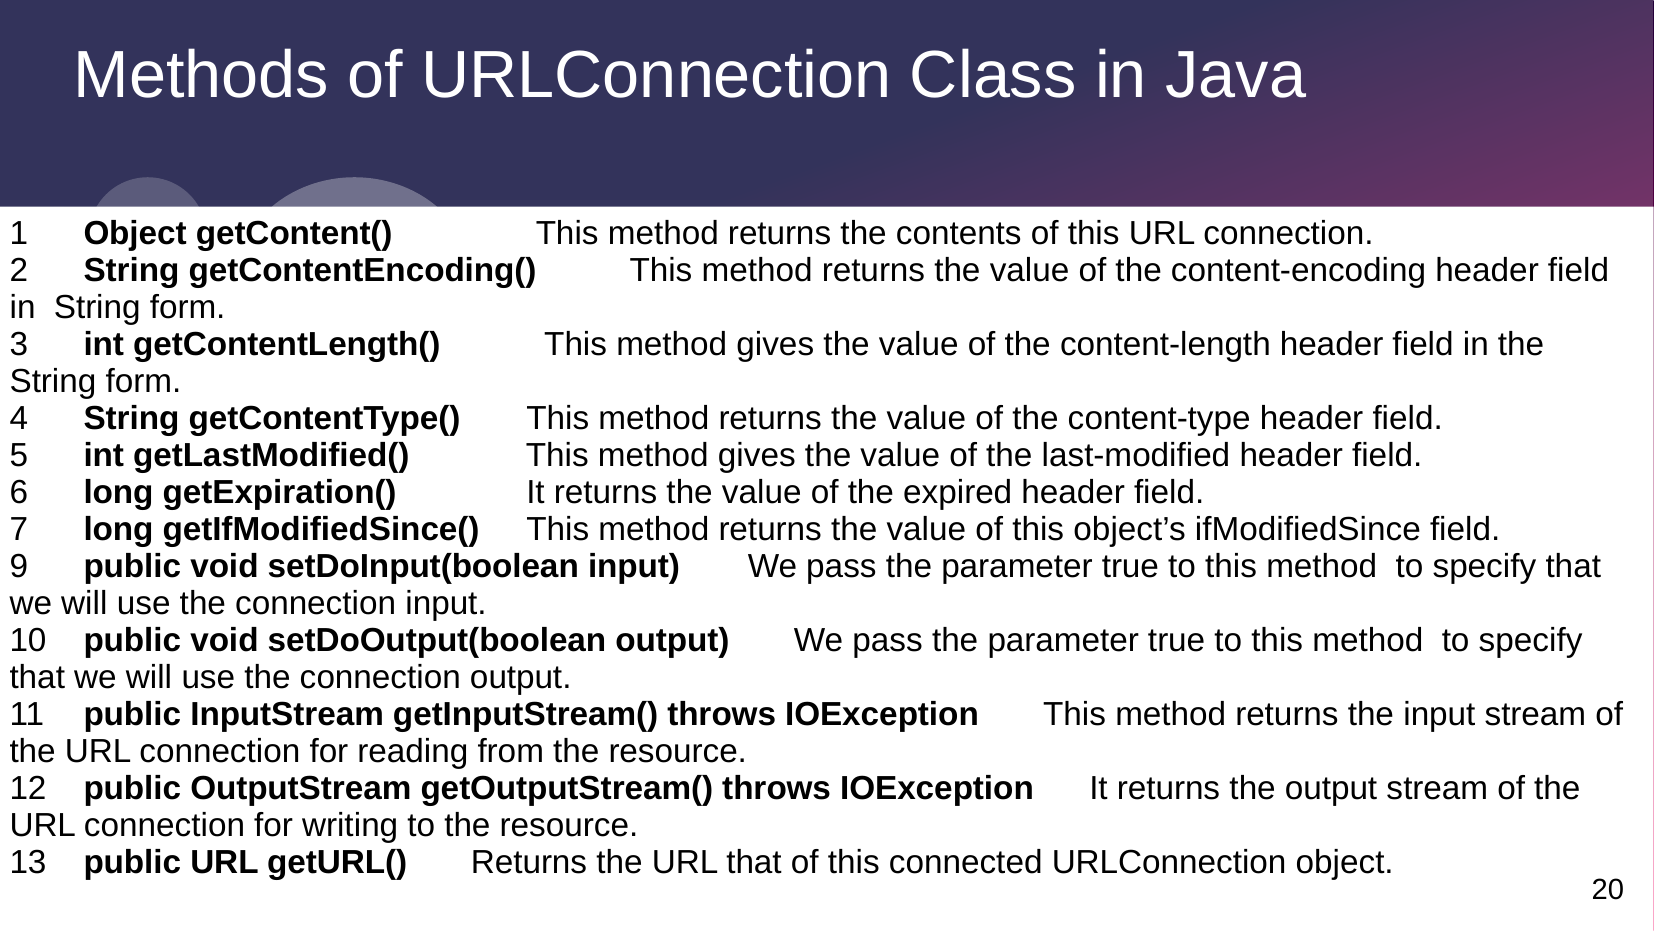

Methods of URLConnection Class in Java
1	Object getContent()	 This method returns the contents of this URL connection.
2	String getContentEncoding() This method returns the value of the content-encoding header field in String form.
3	int getContentLength()	 This method gives the value of the content-length header field in the String form.
4	String getContentType()	This method returns the value of the content-type header field.
5	int getLastModified()	 This method gives the value of the last-modified header field.
6	long getExpiration()	 It returns the value of the expired header field.
7	long getIfModifiedSince()	This method returns the value of this object’s ifModifiedSince field.
9	public void setDoInput(boolean input)	We pass the parameter true to this method to specify that we will use the connection input.
10	public void setDoOutput(boolean output)	 We pass the parameter true to this method to specify that we will use the connection output.
11	public InputStream getInputStream() throws IOException	This method returns the input stream of the URL connection for reading from the resource.
12	public OutputStream getOutputStream() throws IOException	 It returns the output stream of the URL connection for writing to the resource.
13	public URL getURL()	 Returns the URL that of this connected URLConnection object.